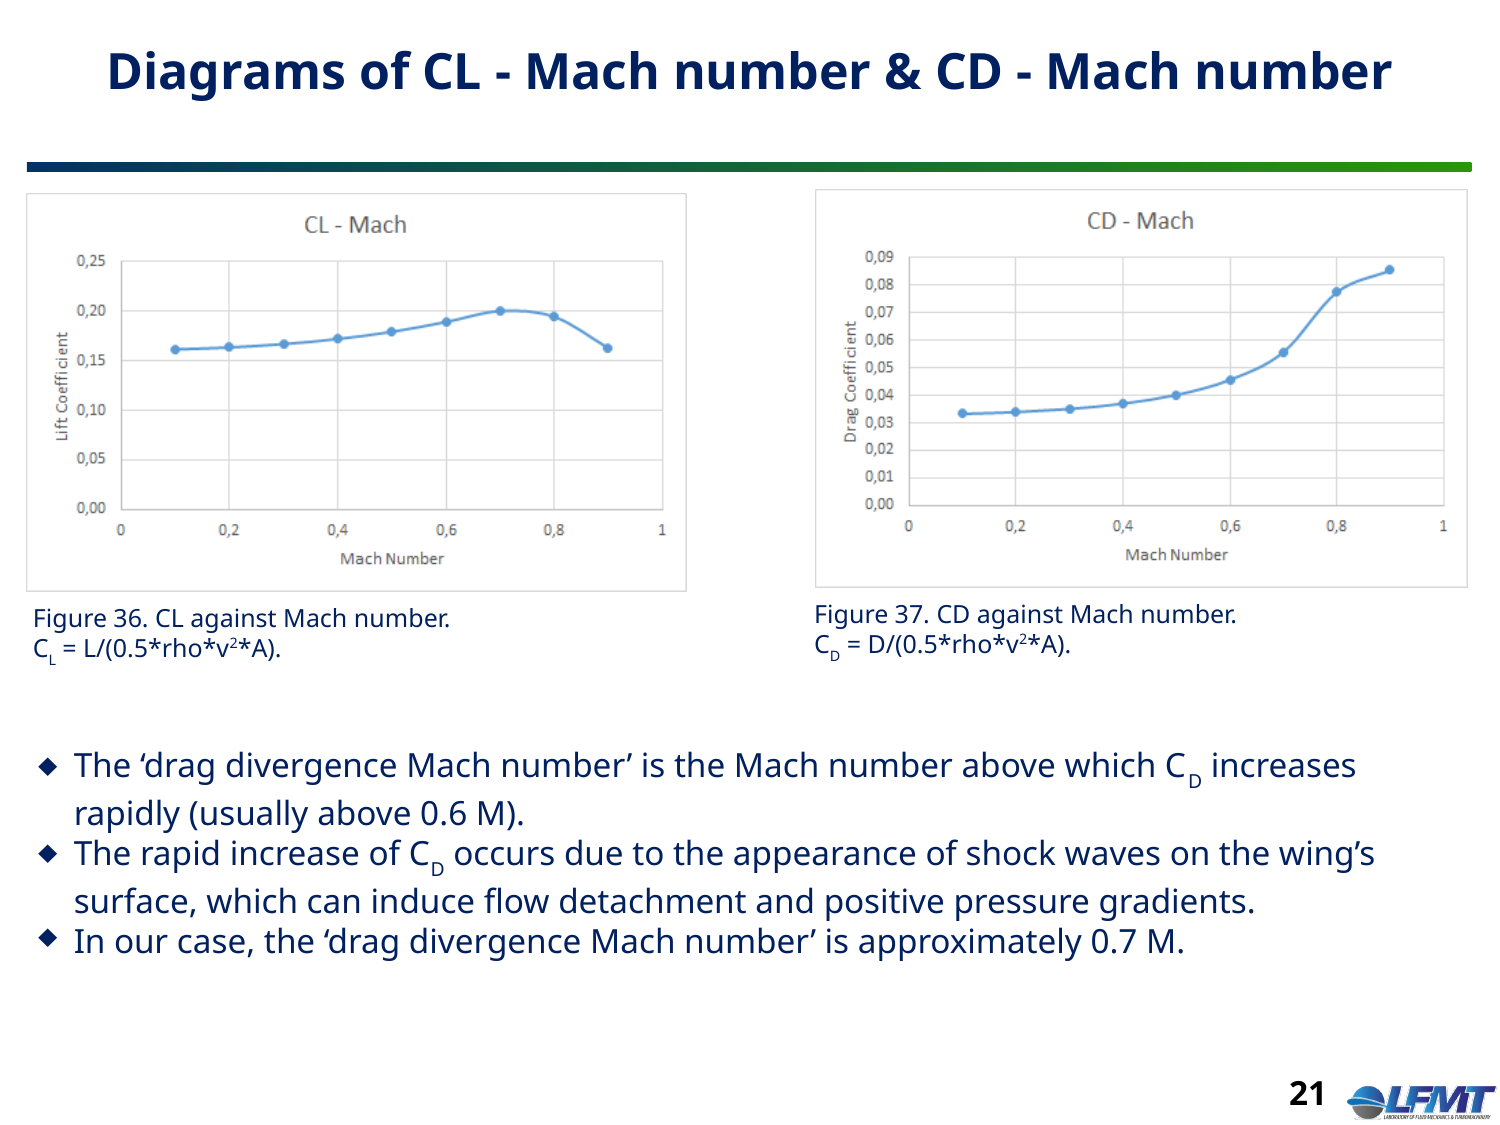

# Diagrams of CL - Mach number & CD - Mach number
Figure 37. CD against Mach number.
CD = D/(0.5*rho*v2*A).
Figure 36. CL against Mach number.
CL = L/(0.5*rho*v2*A).
The ‘drag divergence Mach number’ is the Mach number above which CD increases rapidly (usually above 0.6 M).
The rapid increase of CD occurs due to the appearance of shock waves on the wing’s surface, which can induce flow detachment and positive pressure gradients.
In our case, the ‘drag divergence Mach number’ is approximately 0.7 M.